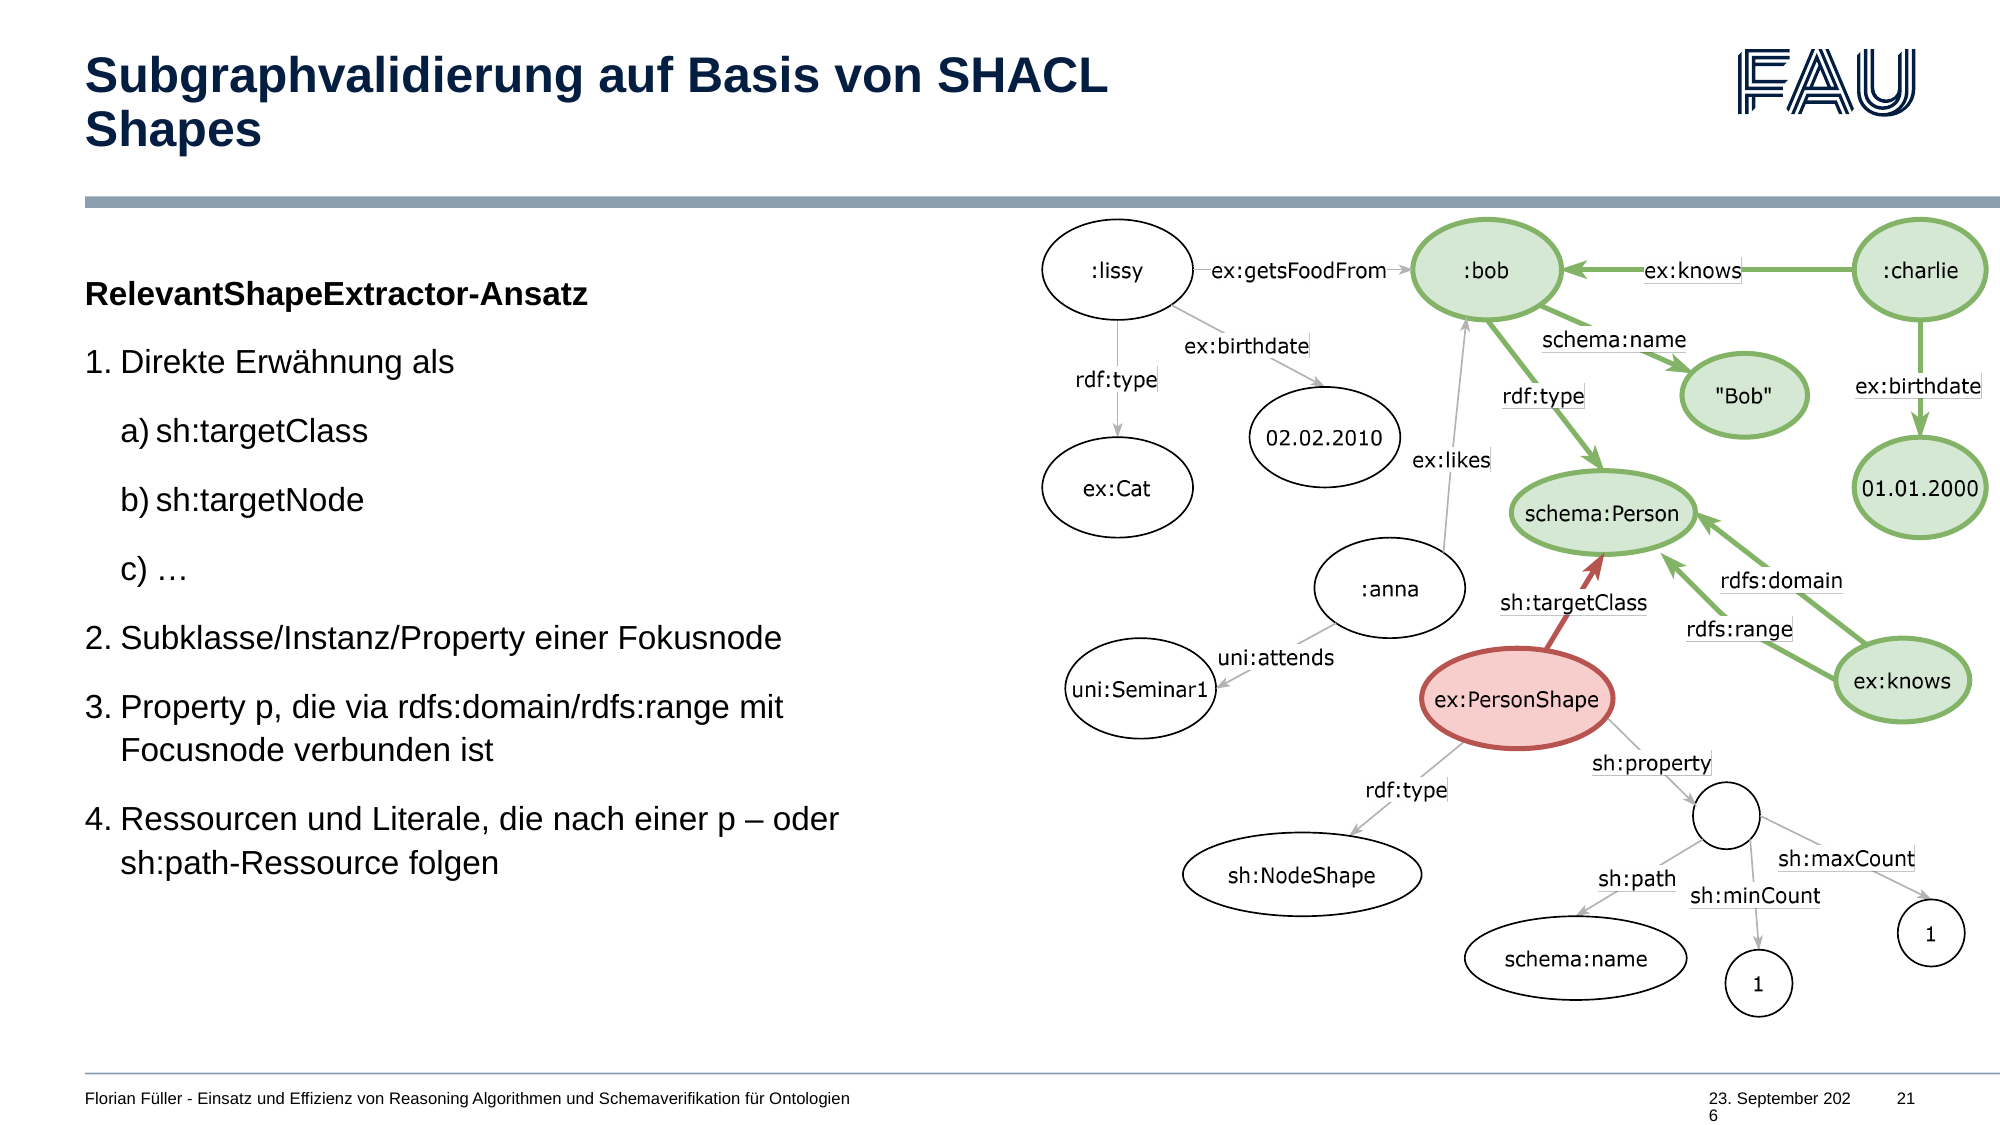

# Subgraphvalidierung auf Basis von SHACL
Shapes
RelevantShapeExtractor-Ansatz
Direkte Erwähnung als
sh:targetClass
sh:targetNode
…
Subklasse/Instanz/Property einer Fokusnode
Property p, die via rdfs:domain/rdfs:range mit Focusnode verbunden ist
Ressourcen und Literale, die nach einer p – oder sh:path-Ressource folgen
Florian Füller - Einsatz und Effizienz von Reasoning Algorithmen und Schemaverifikation für Ontologien